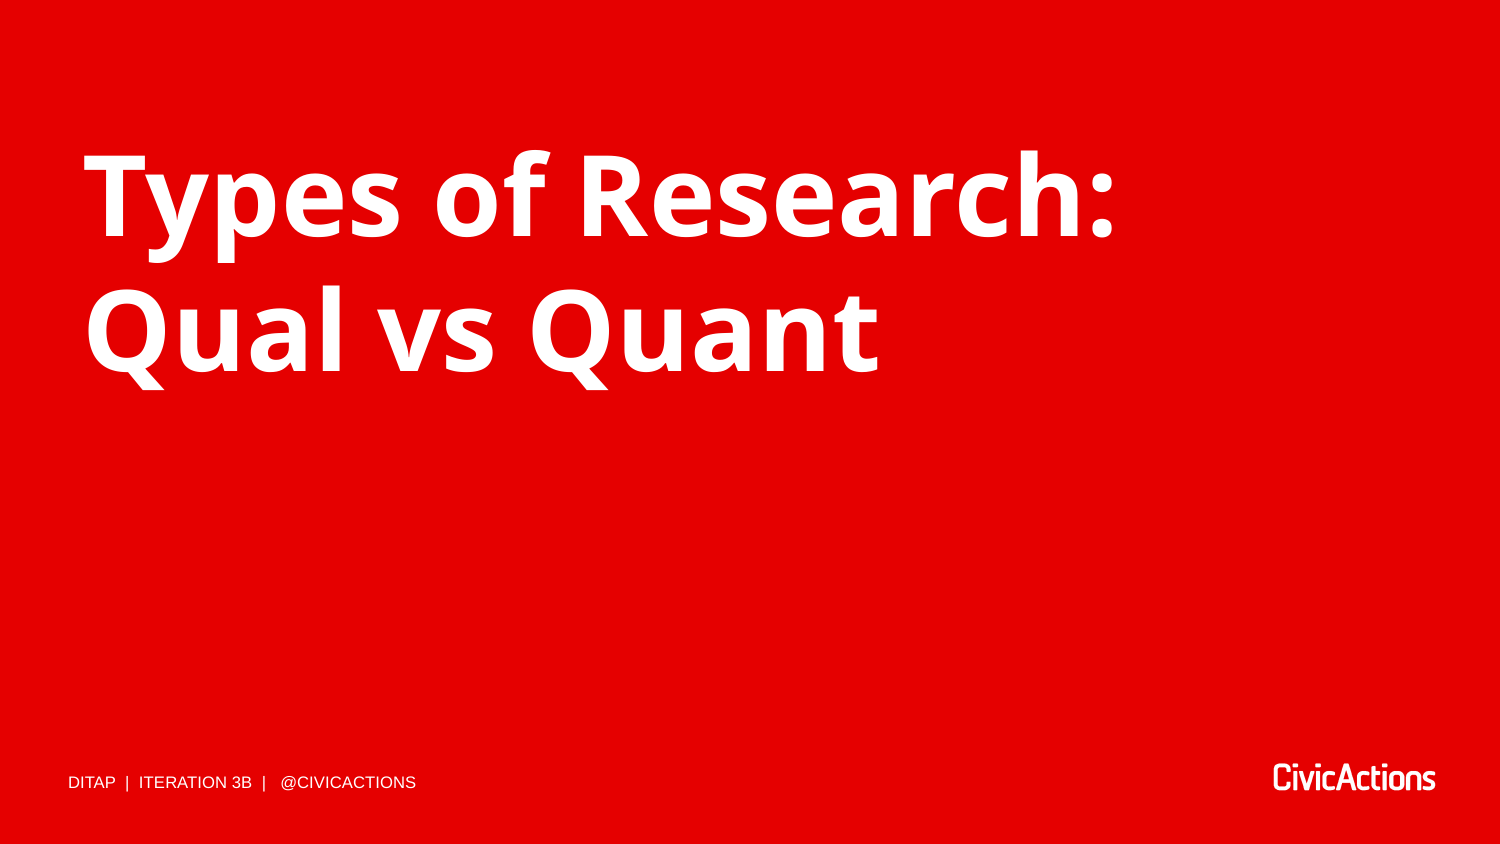

# Types of Research: Qual vs Quant